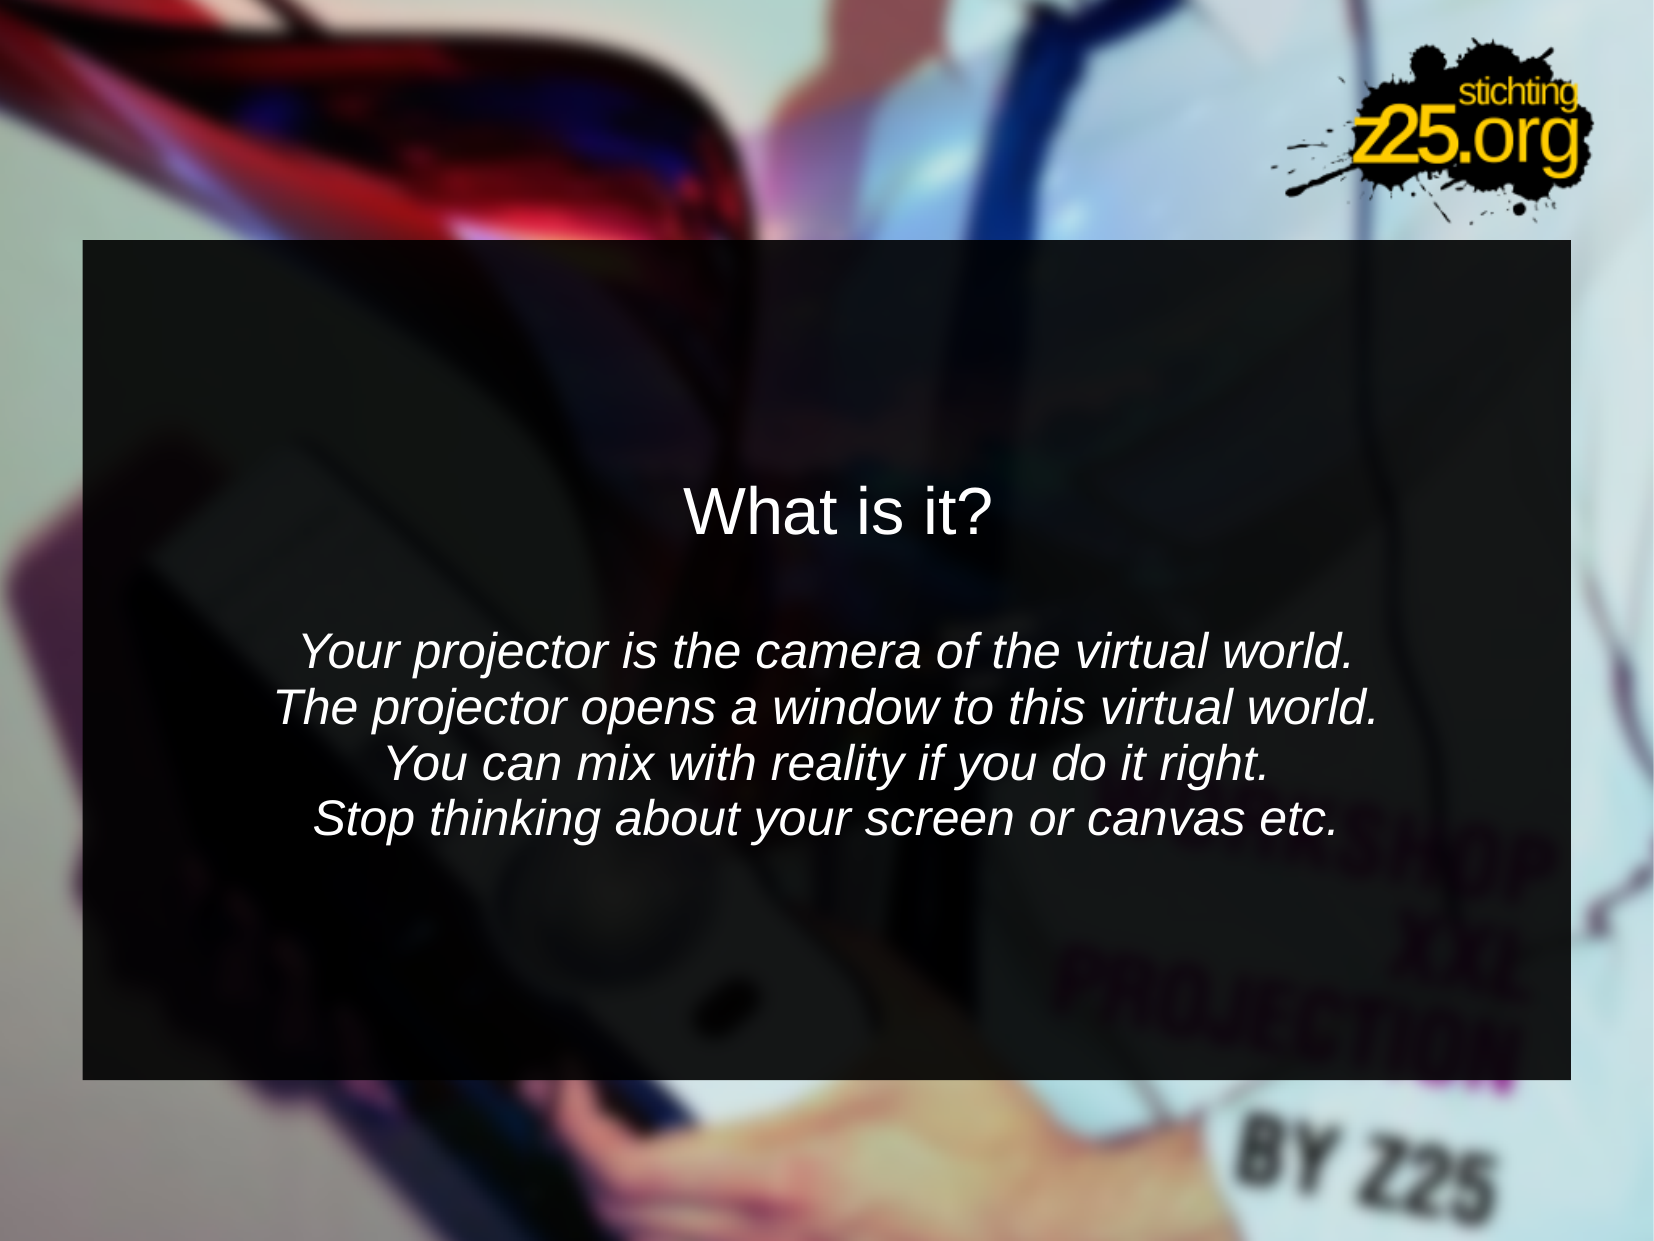

# What is it?
Your projector is the camera of the virtual world.
The projector opens a window to this virtual world.
You can mix with reality if you do it right.
Stop thinking about your screen or canvas etc.